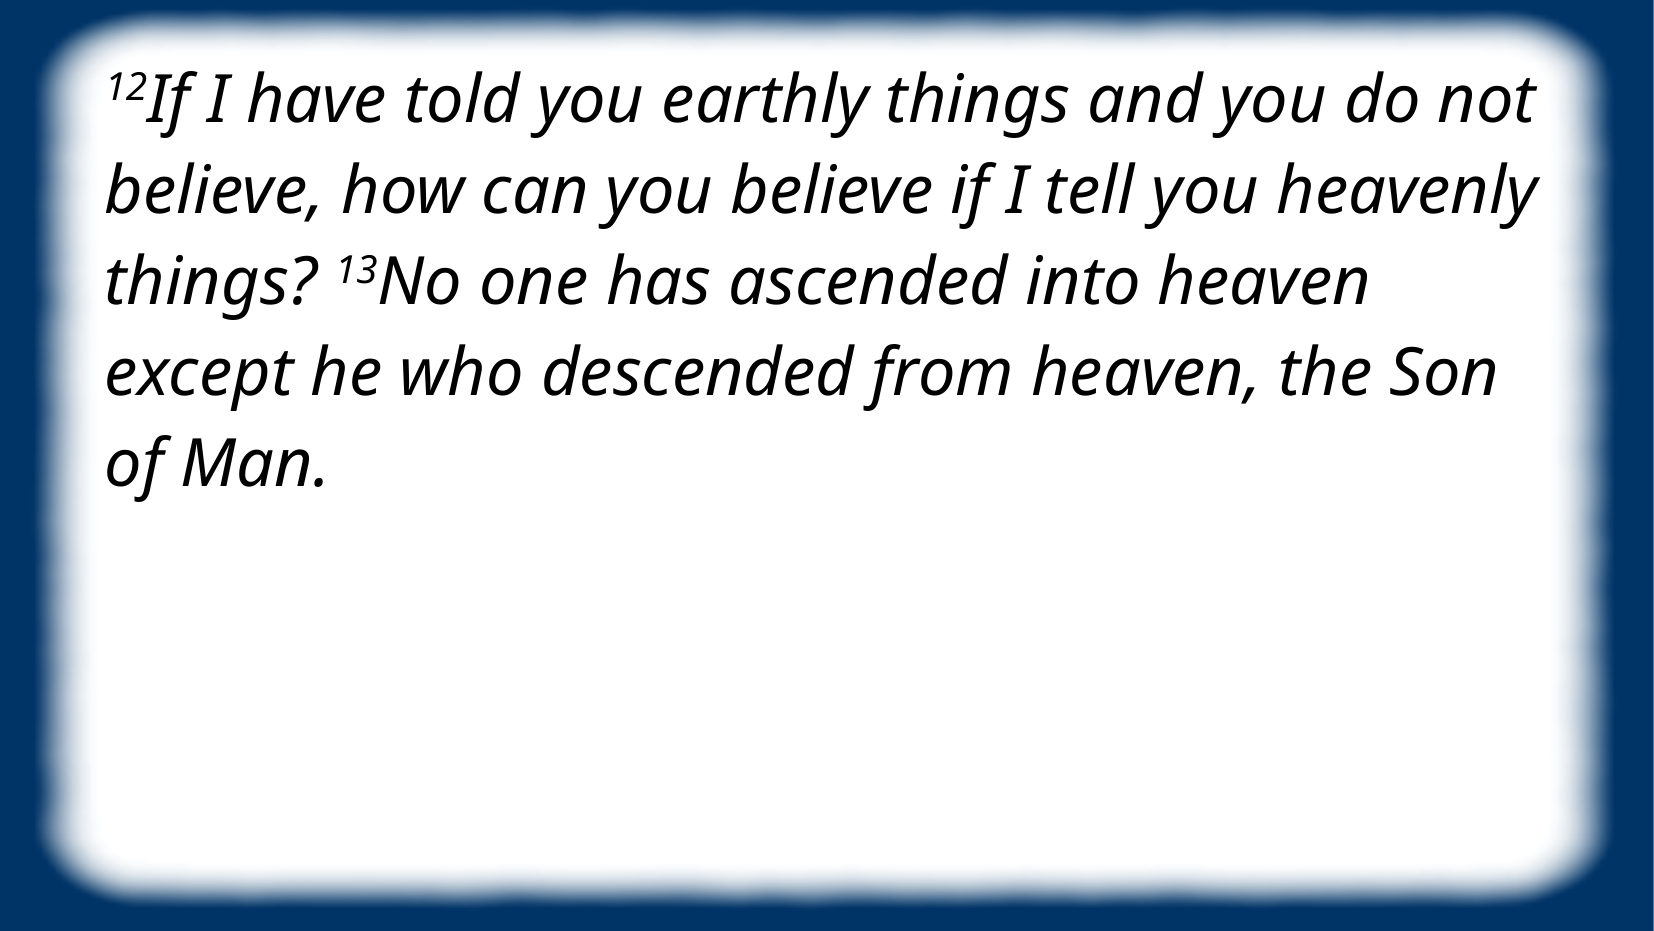

12If I have told you earthly things and you do not believe, how can you believe if I tell you heavenly things? 13No one has ascended into heaven except he who descended from heaven, the Son of Man.